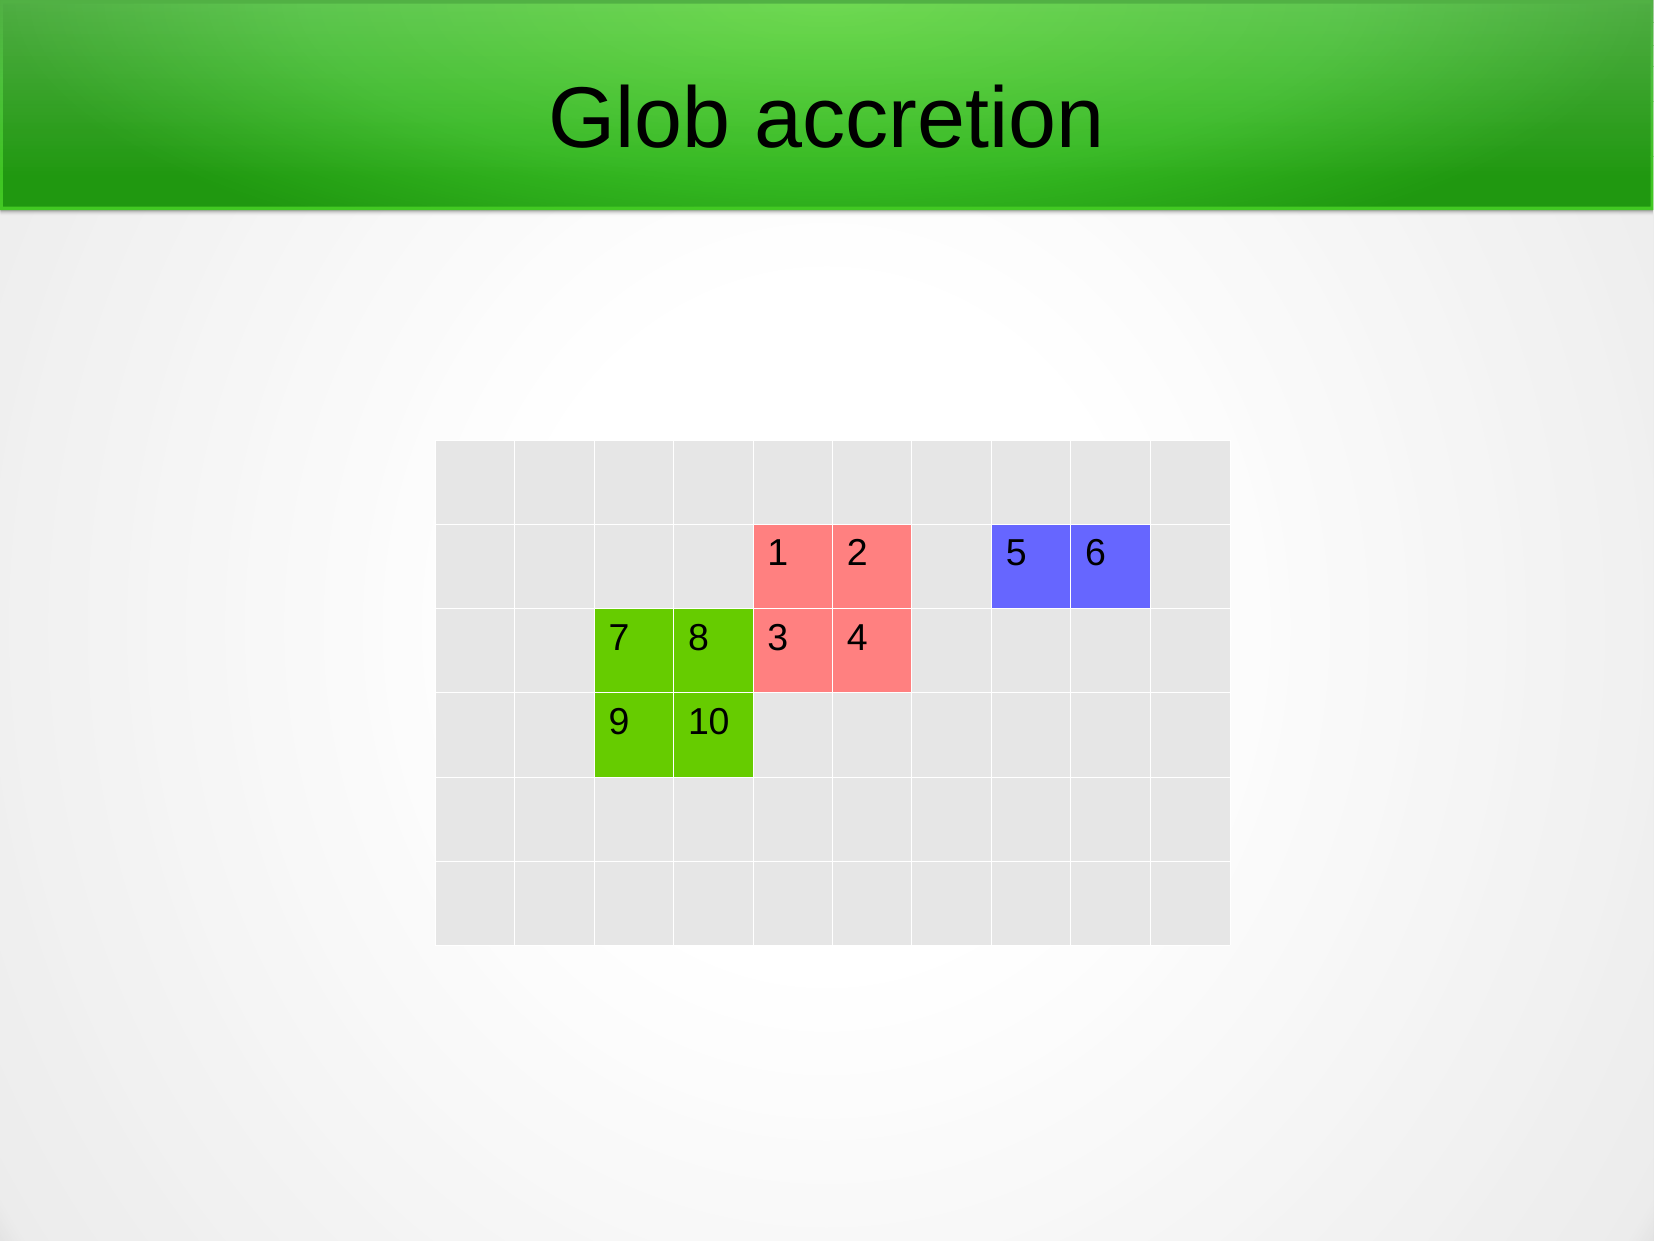

# Glob accretion
| | | | | | | | | | |
| --- | --- | --- | --- | --- | --- | --- | --- | --- | --- |
| | | | | 1 | 2 | | 5 | 6 | |
| | | 7 | 8 | 3 | 4 | | | | |
| | | 9 | 10 | | | | | | |
| | | | | | | | | | |
| | | | | | | | | | |